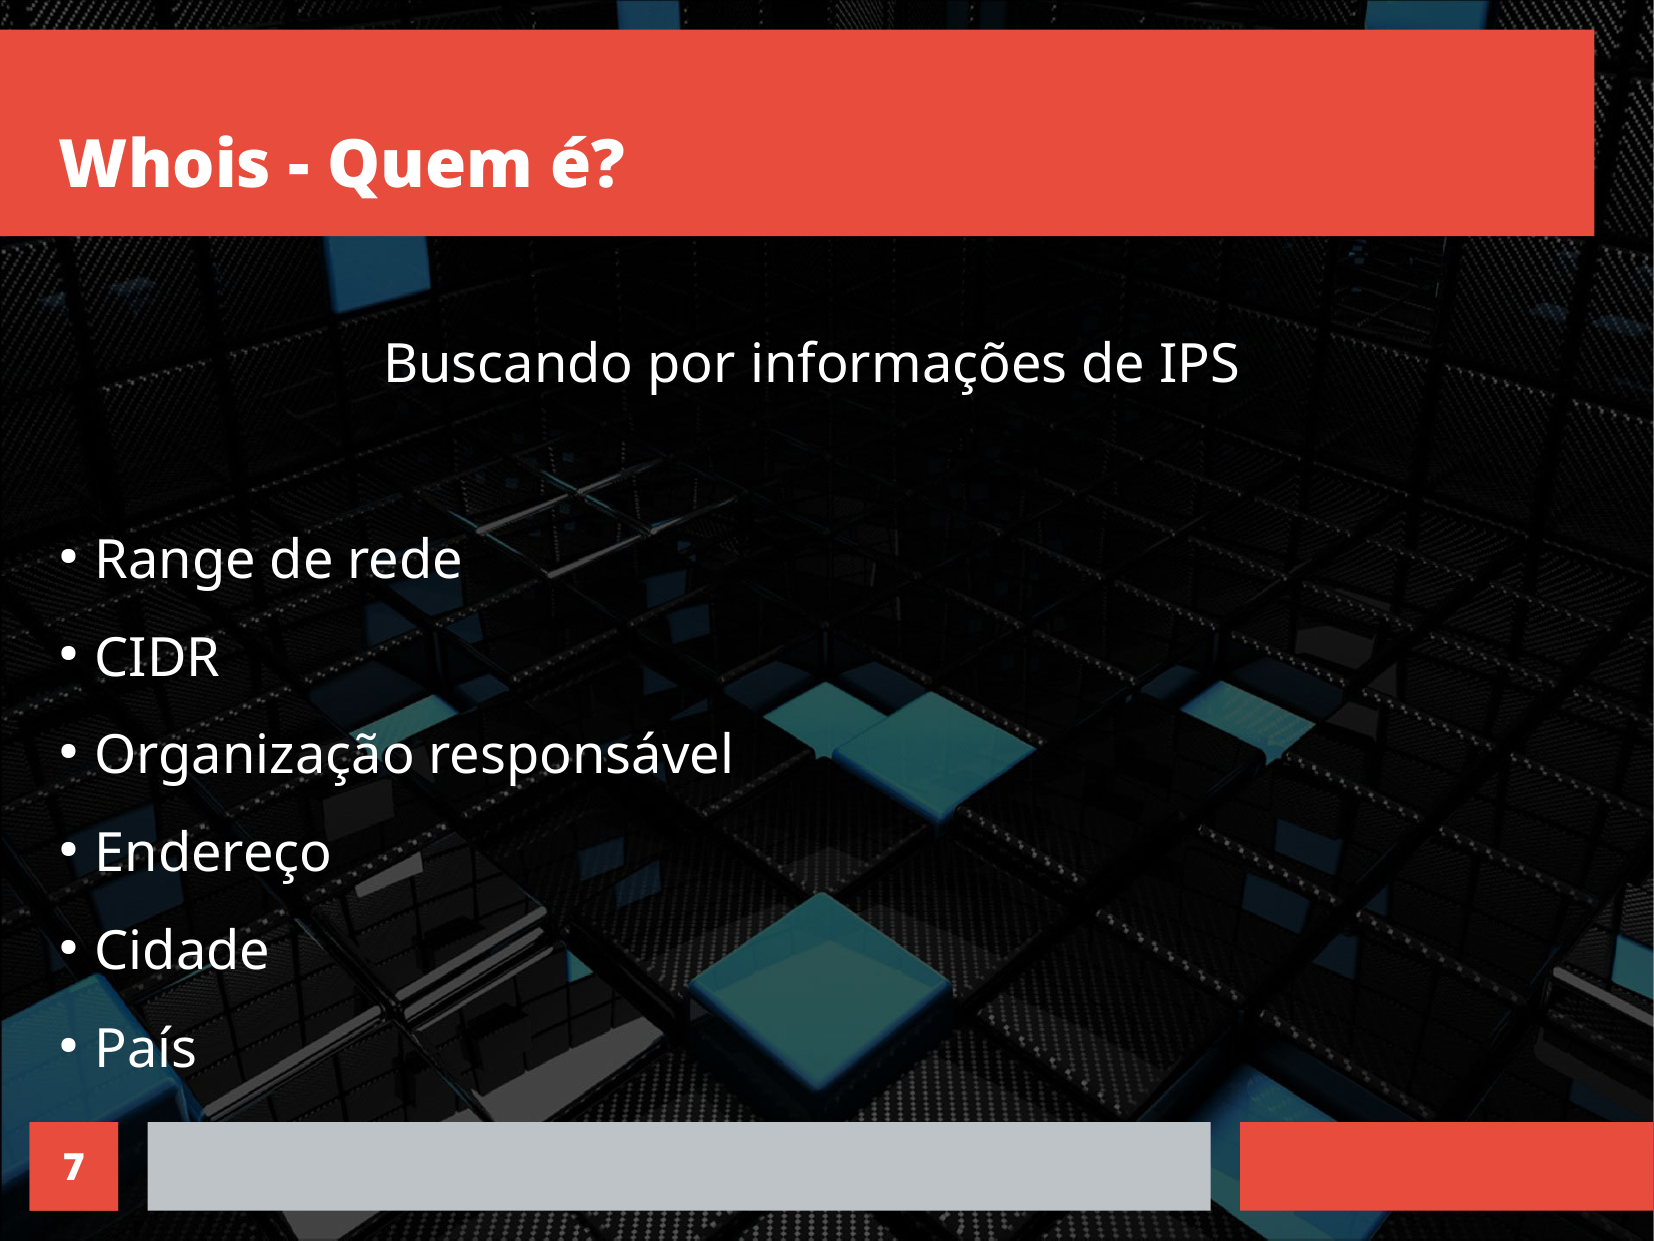

# Whois - Quem é?
Buscando por informações de IPS
Range de rede
CIDR
Organização responsável
Endereço
Cidade
País
7